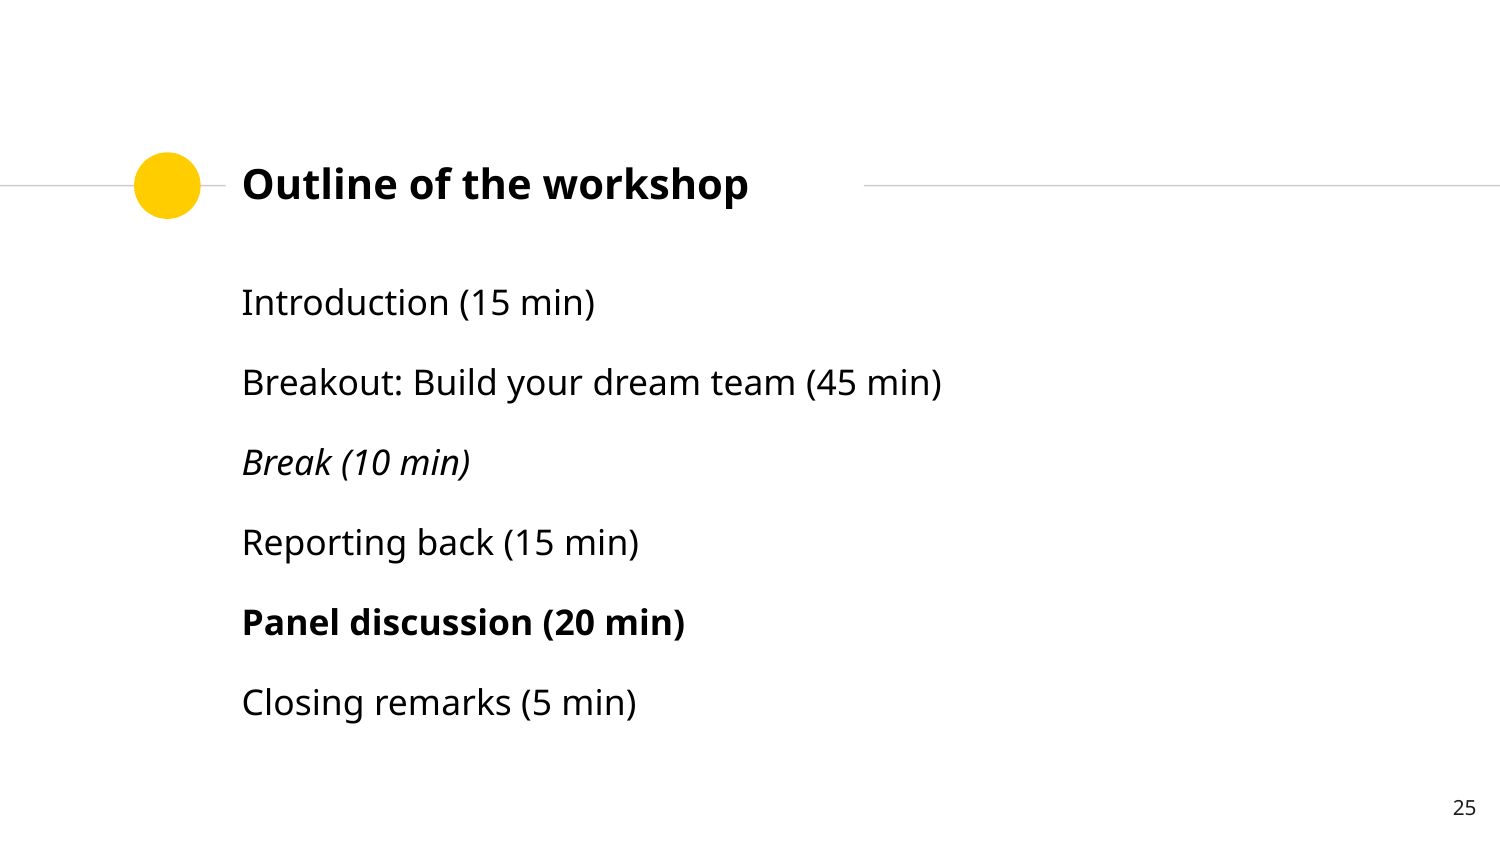

# Outline of the workshop
Introduction (15 min)
Breakout: Build your dream team (45 min)
Break (10 min)
Reporting back (15 min)
Panel discussion (20 min)
Closing remarks (5 min)